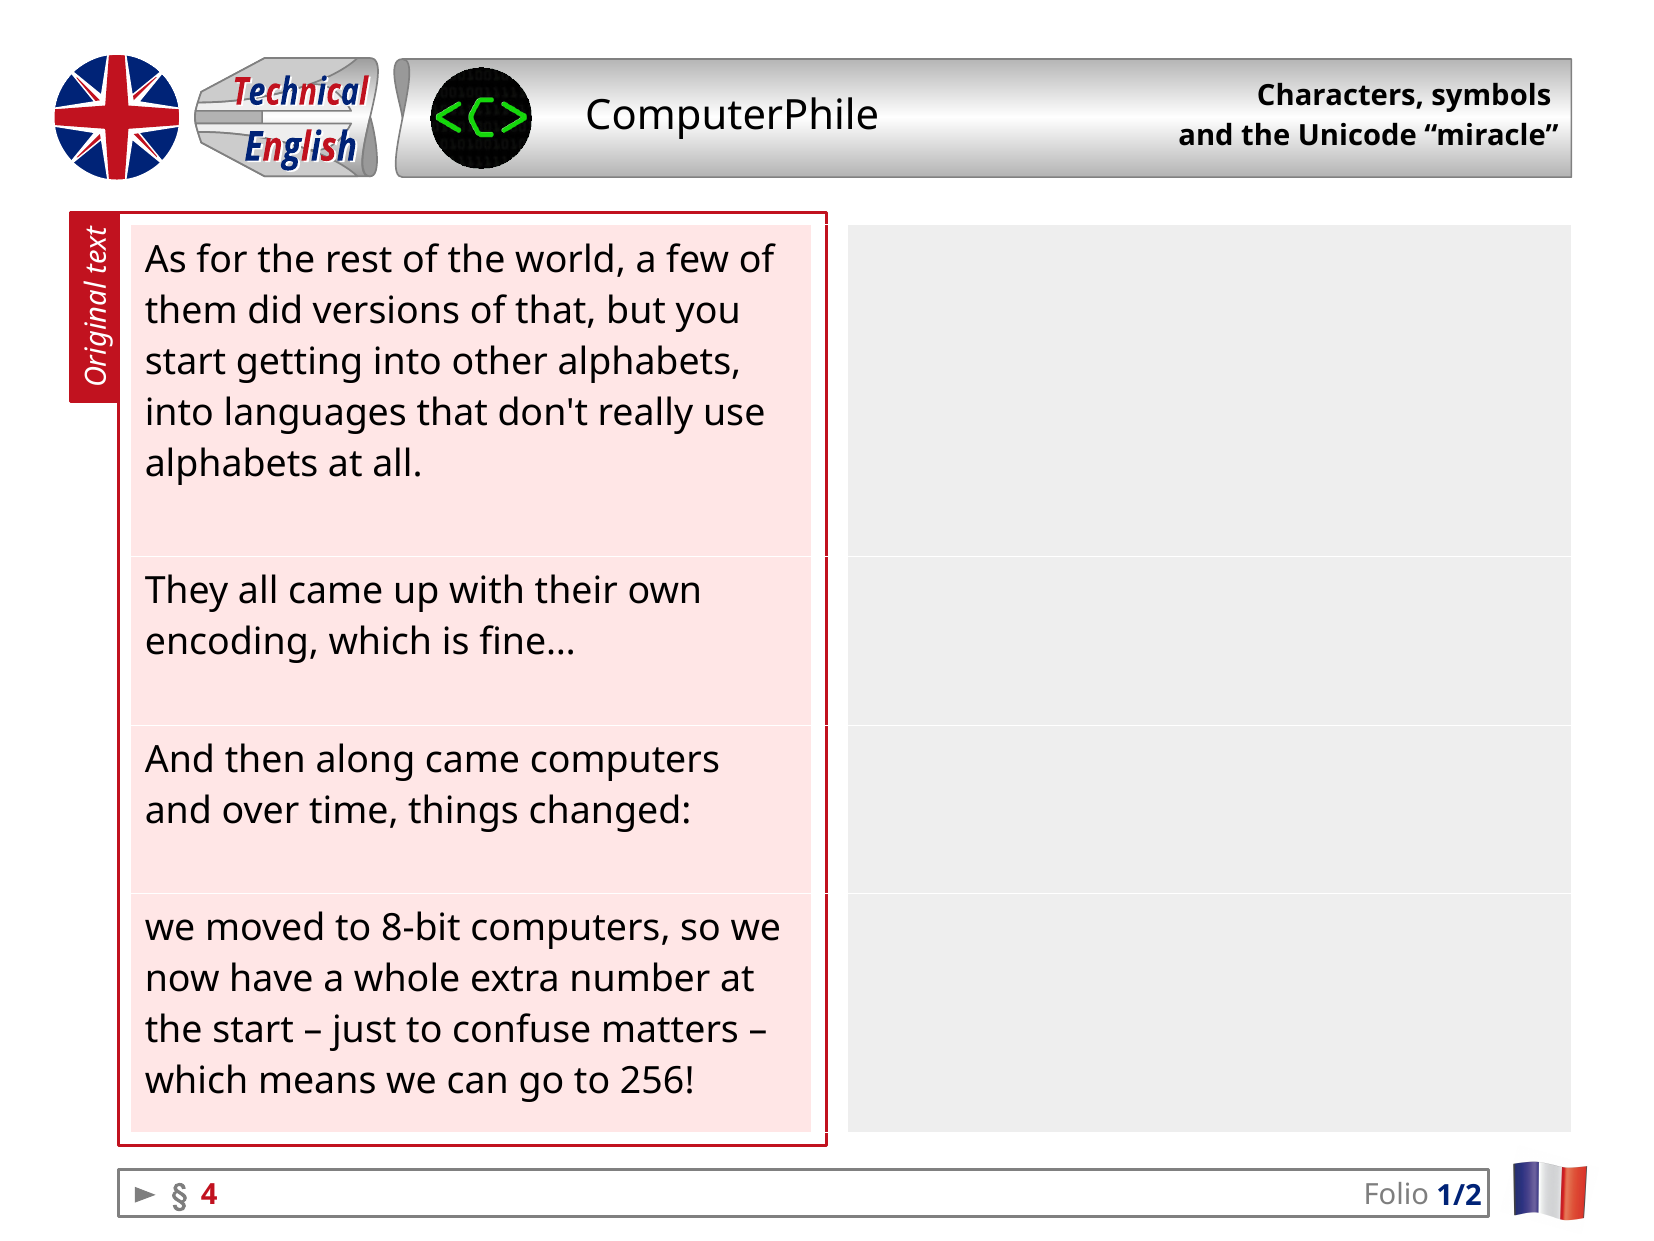

#
| As for the rest of the world, a few of them did versions of that, but you start getting into other alphabets, into languages that don't really use alphabets at all. | | |
| --- | --- | --- |
| They all came up with their own encoding, which is fine… | | |
| And then along came computers and over time, things changed: | | |
| we moved to 8‑bit computers, so we now have a whole extra number at the start – just to confuse matters – which means we can go to 256! | | |
4
1/2